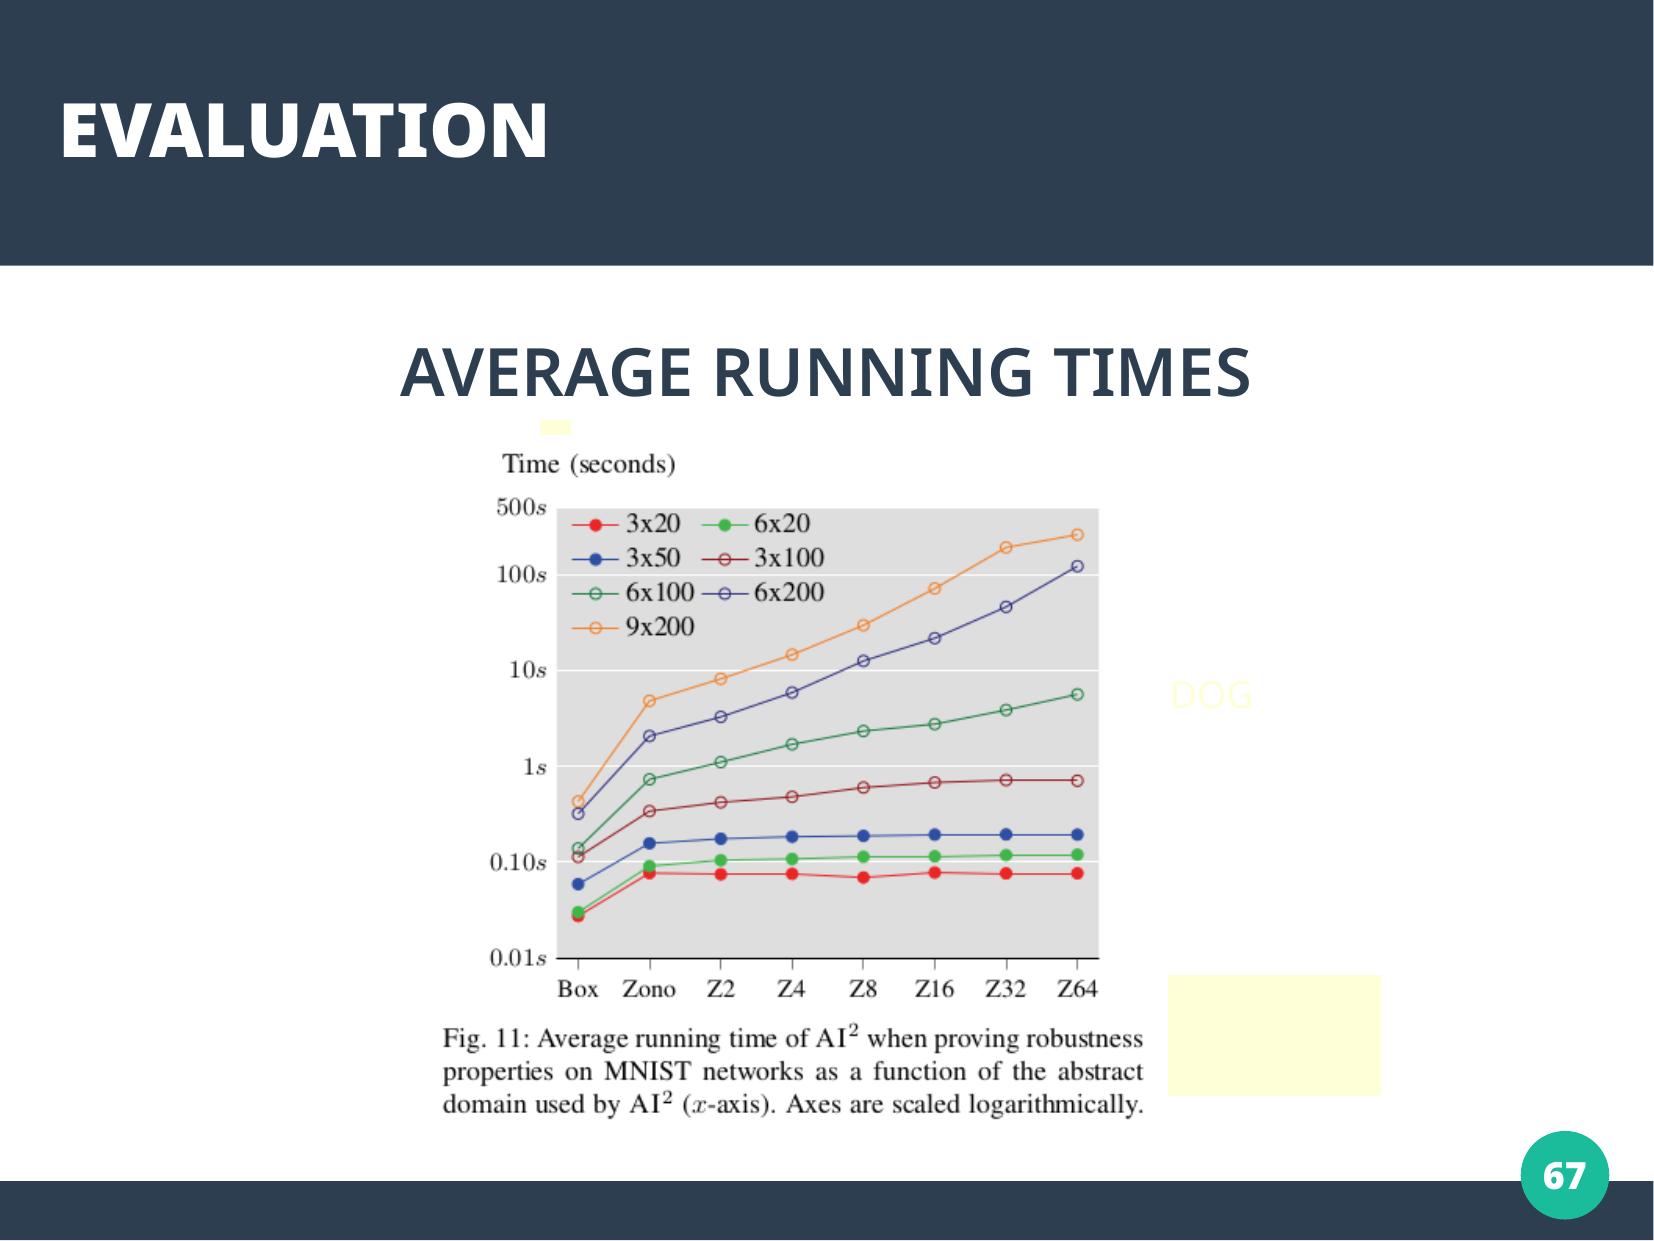

# EVALUATION
AVERAGE RUNNING TIMES
DOG
67